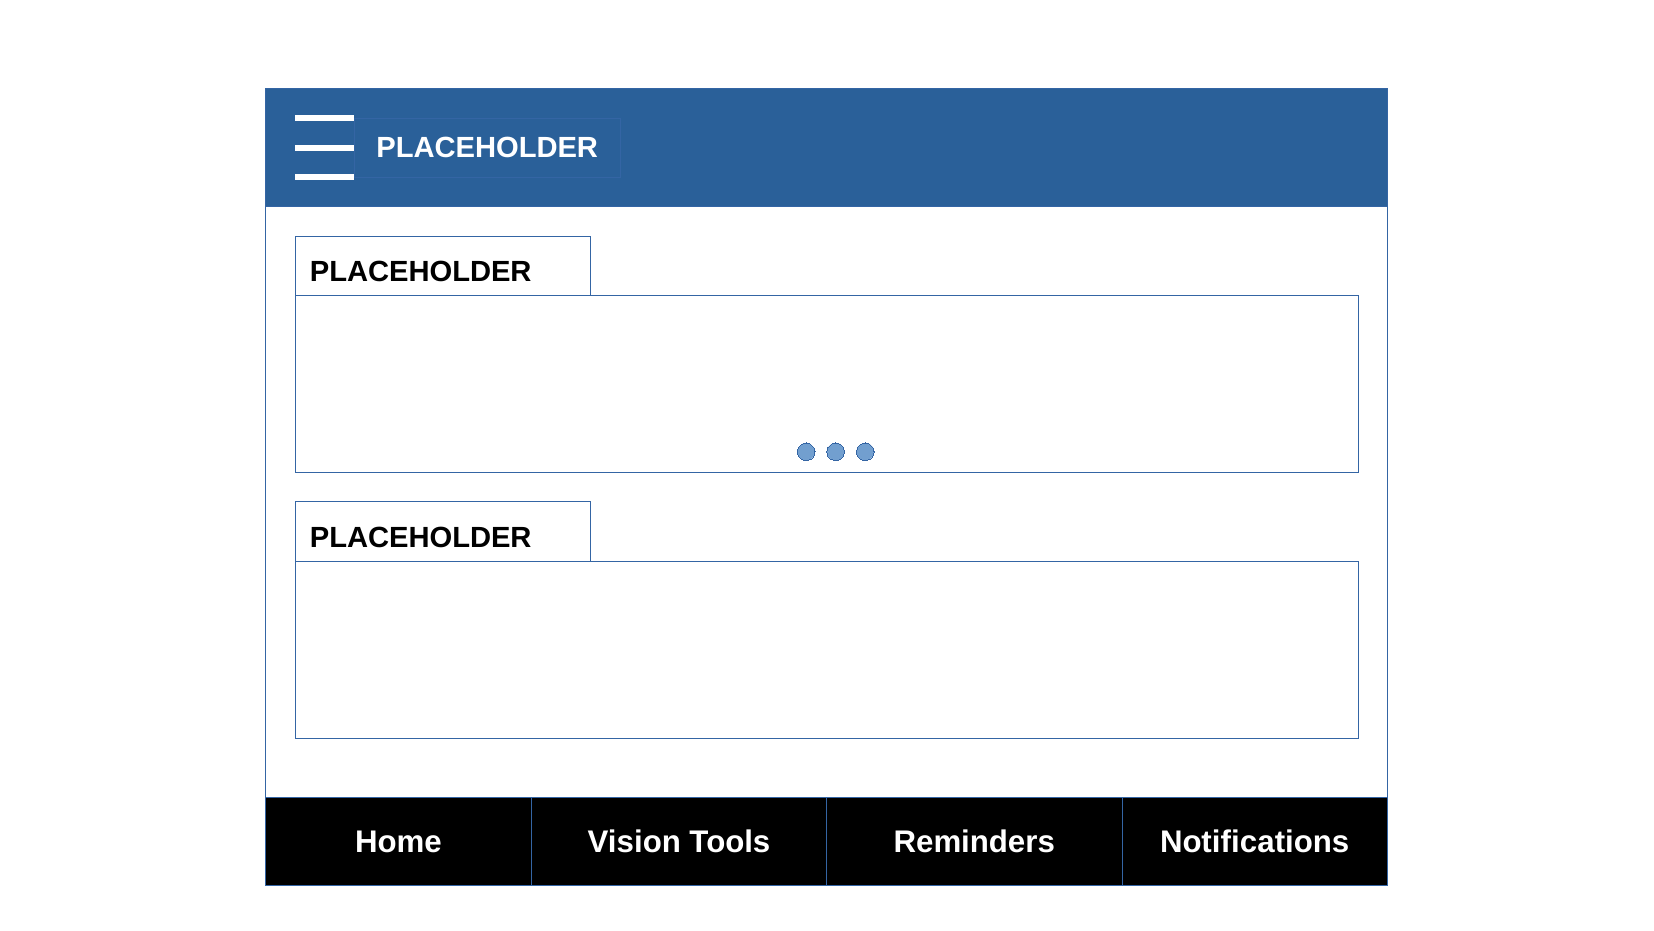

PLACEHOLDER
PLACEHOLDER
PLACEHOLDER
Home
Vision Tools
Reminders
Notifications